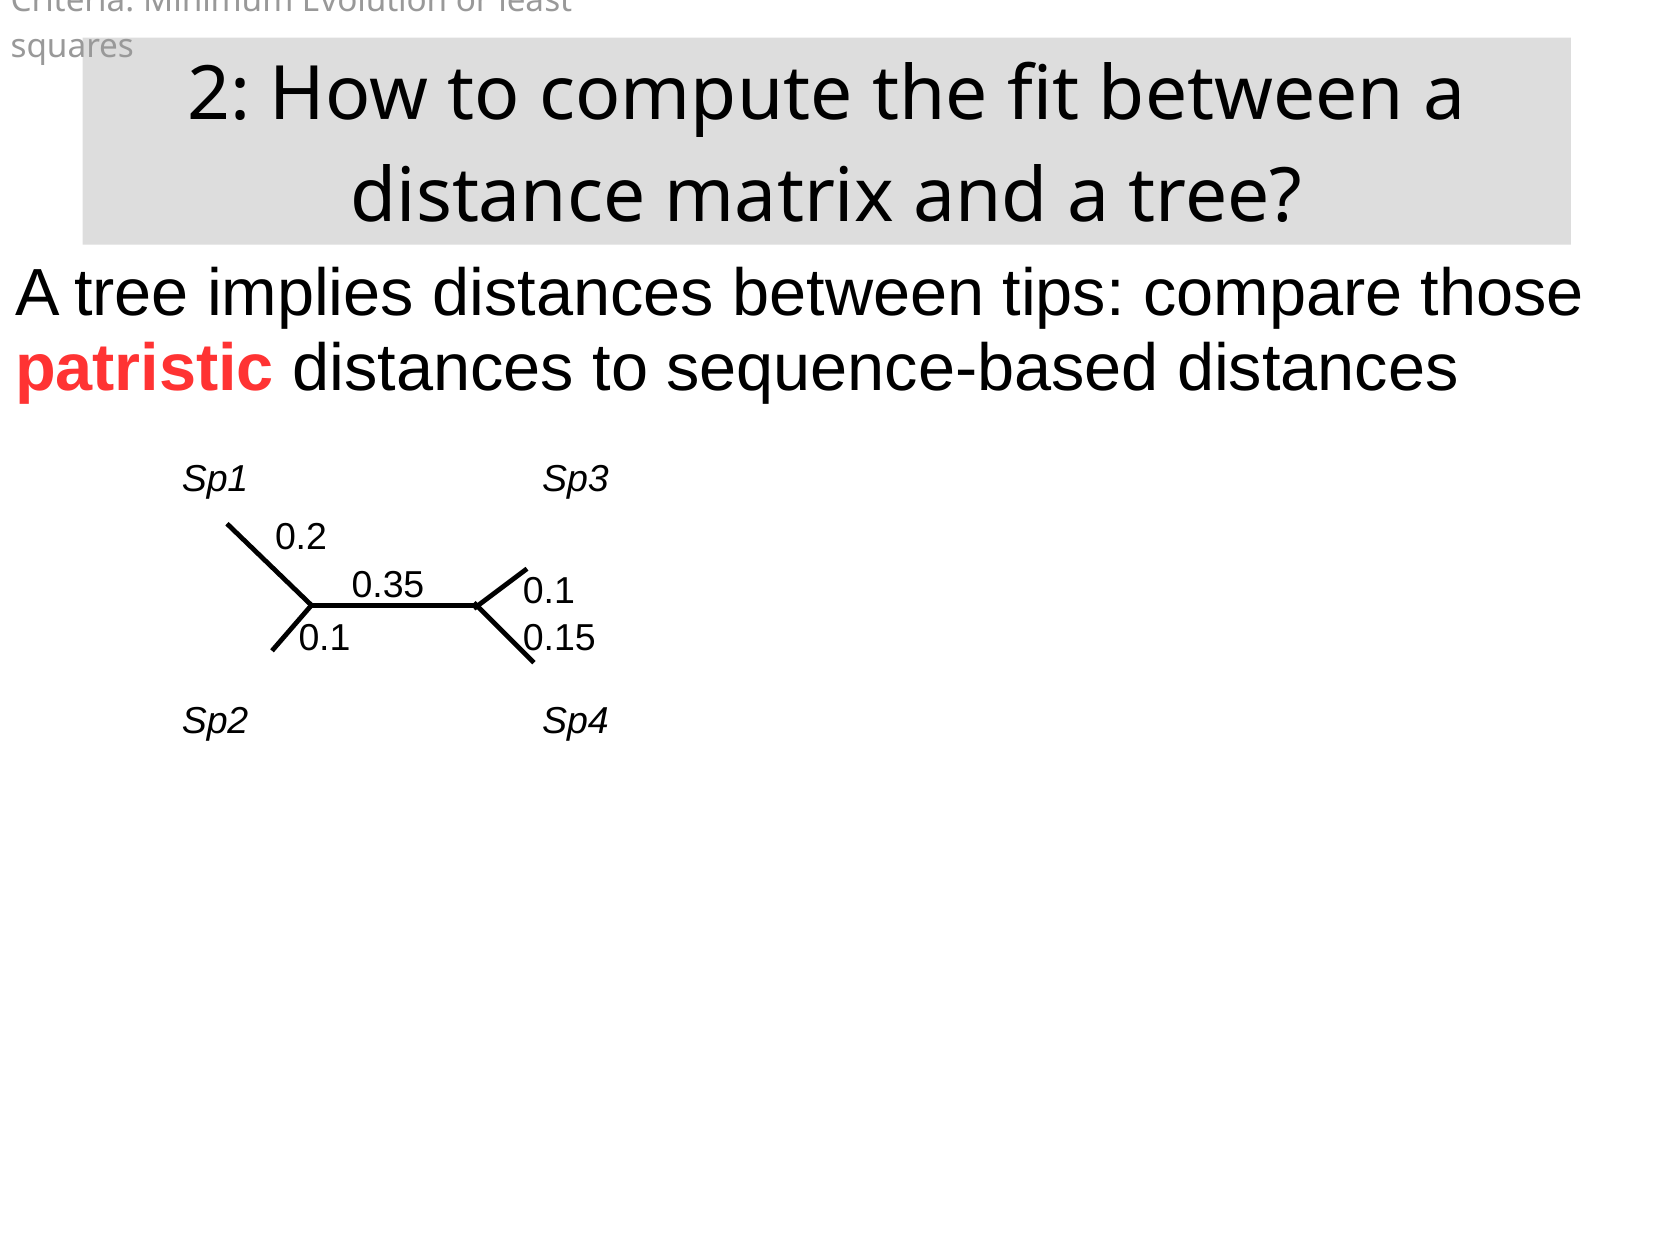

Criteria: Minimum Evolution or least squares
# 2: How to compute the fit between a distance matrix and a tree?
A tree implies distances between tips: compare those patristic distances to sequence-based distances
Sp1
Sp3
0.2
0.35
0.1
0.1
0.15
Sp2
Sp4